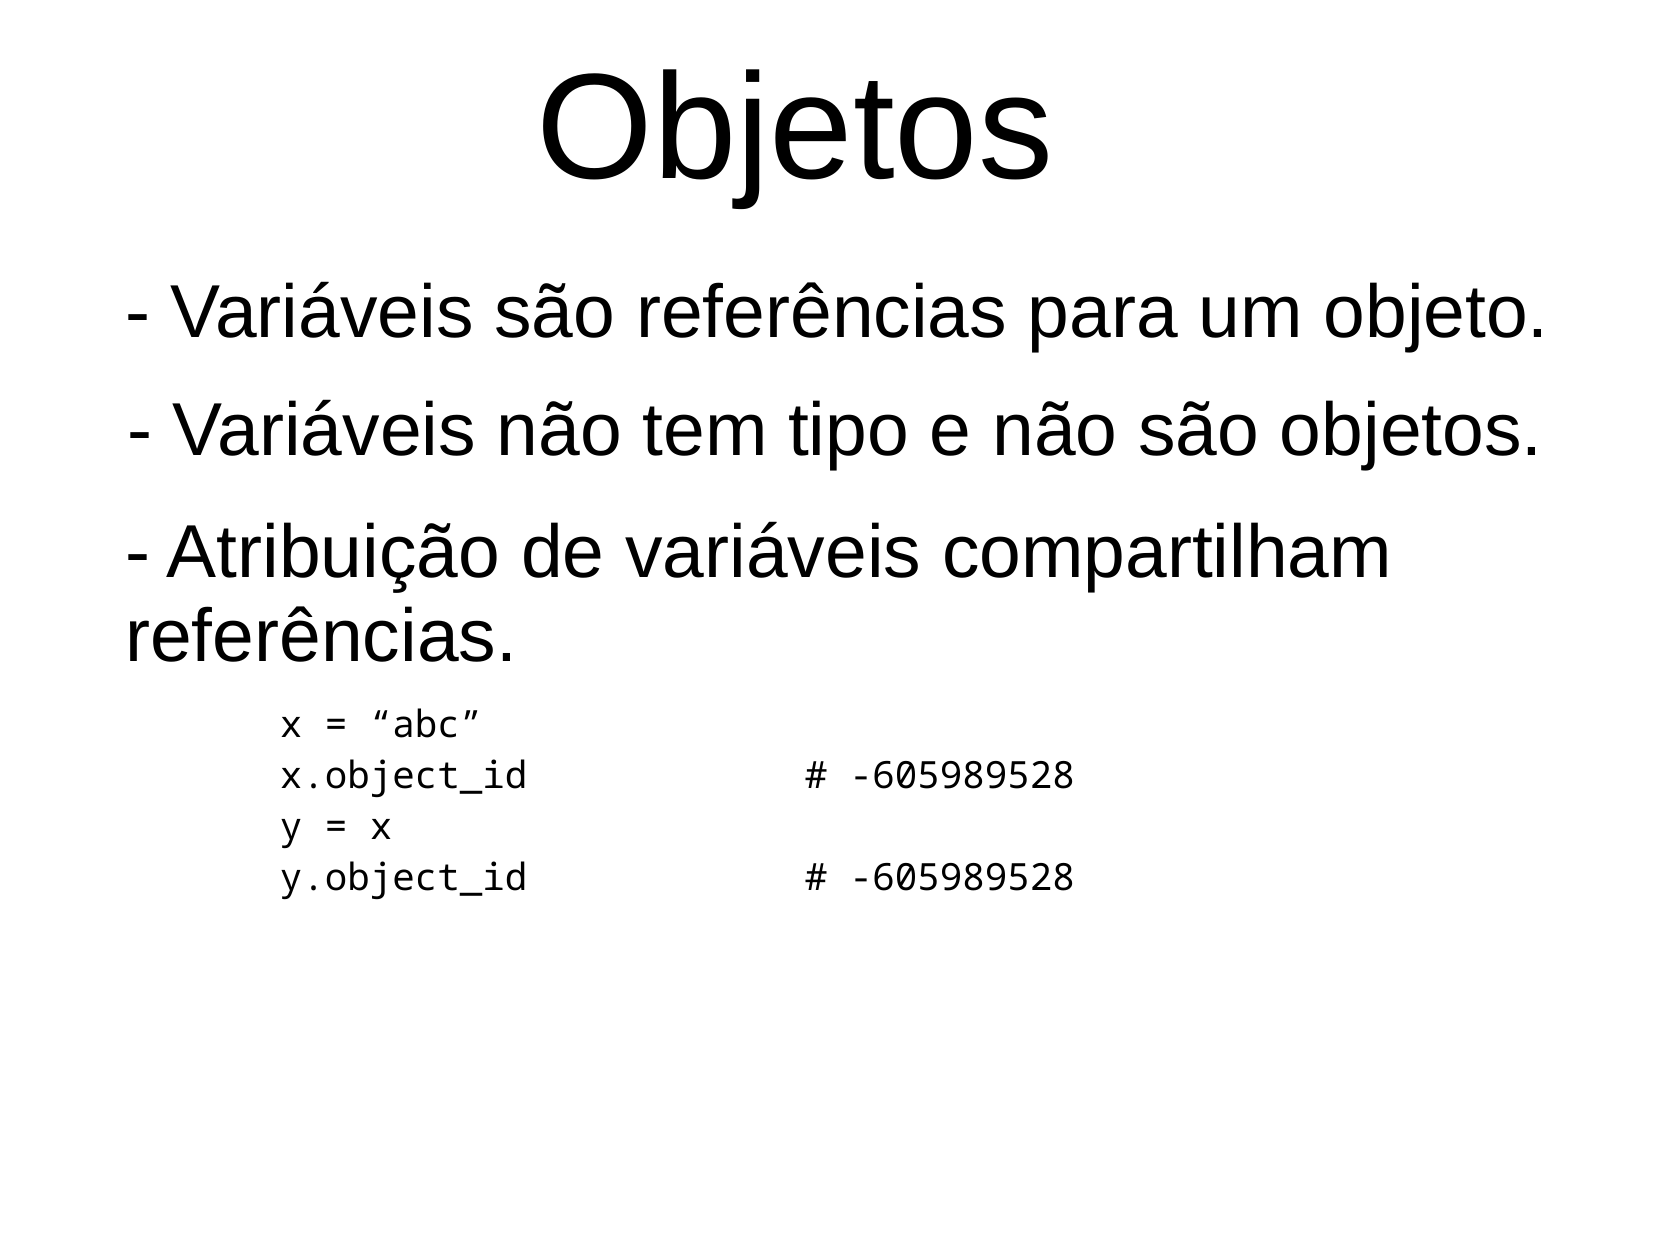

Objetos
- Variáveis são referências para um objeto.
- Variáveis não tem tipo e não são objetos.
- Atribuição de variáveis compartilham referências.
x = “abc”
x.object_id				# -605989528
y = x
y.object_id				# -605989528